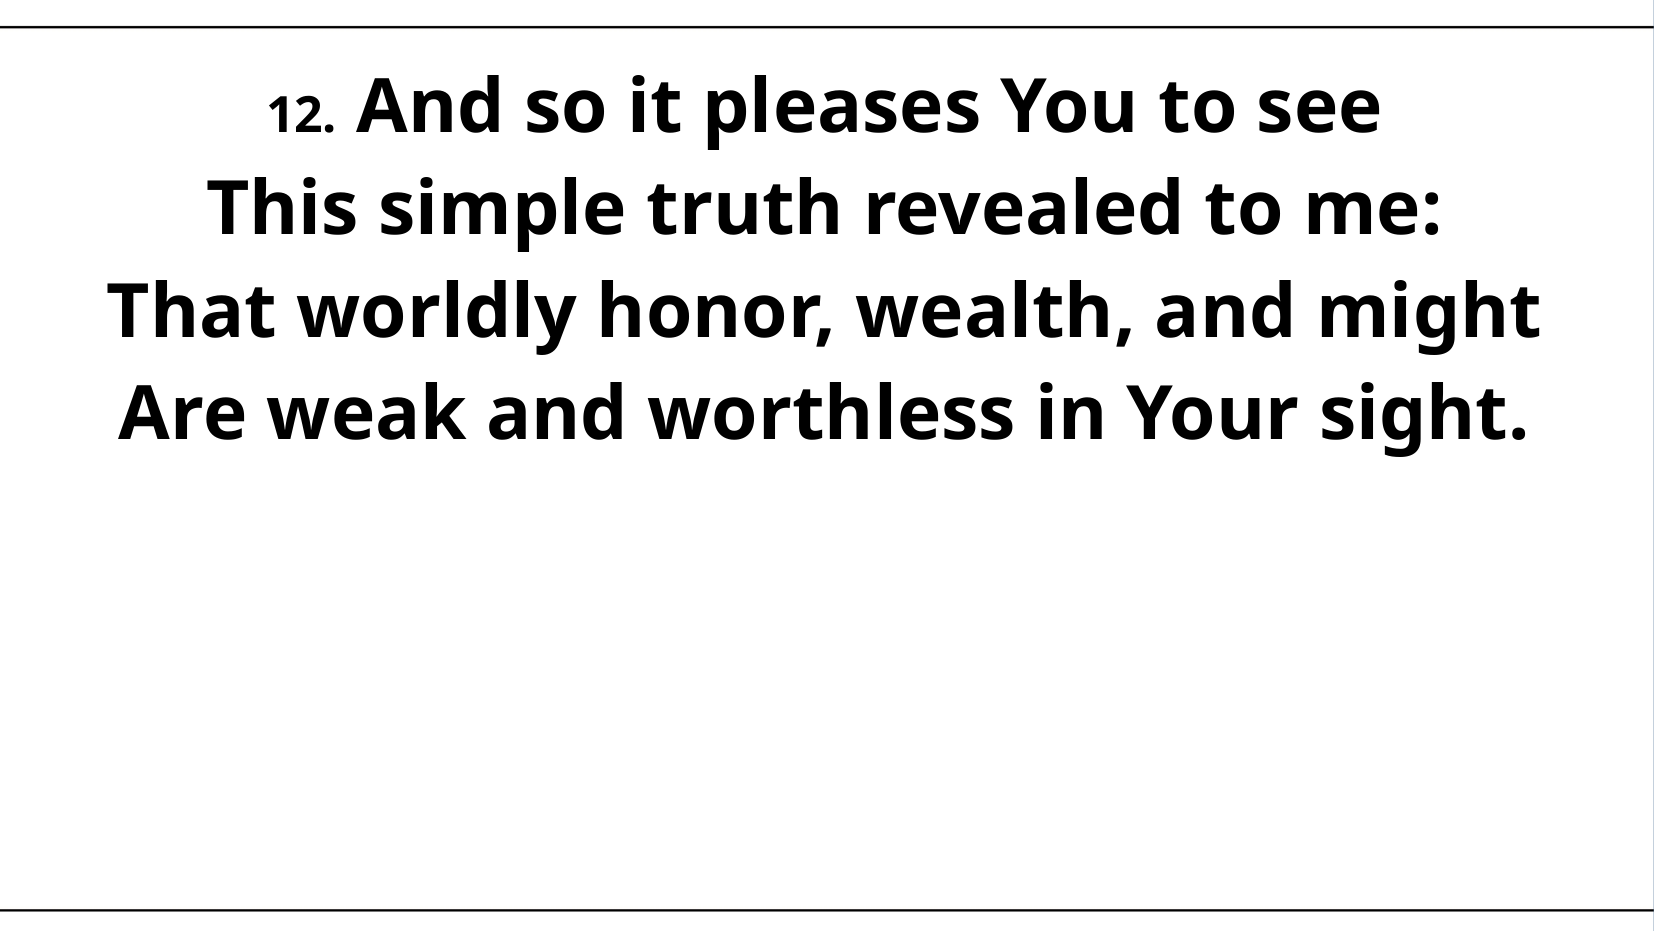

12. And so it pleases You to see
This simple truth revealed to me:
That worldly honor, wealth, and might
Are weak and worthless in Your sight.